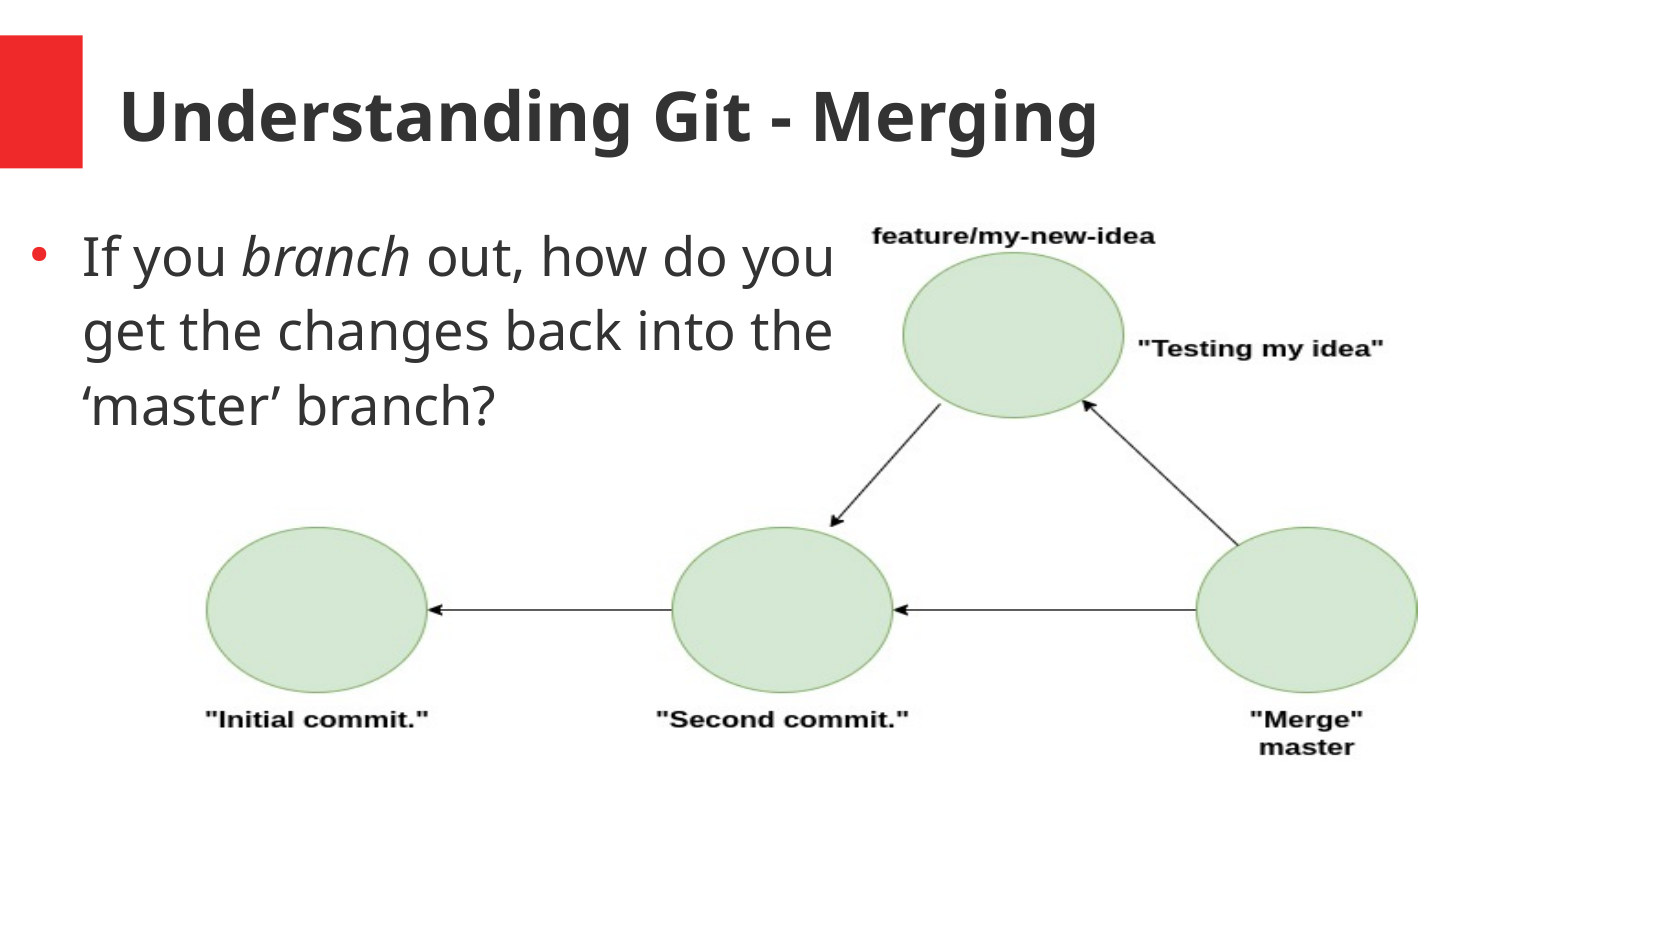

# Understanding Git - Merging
If you branch out, how do you get the changes back into the ‘master’ branch?